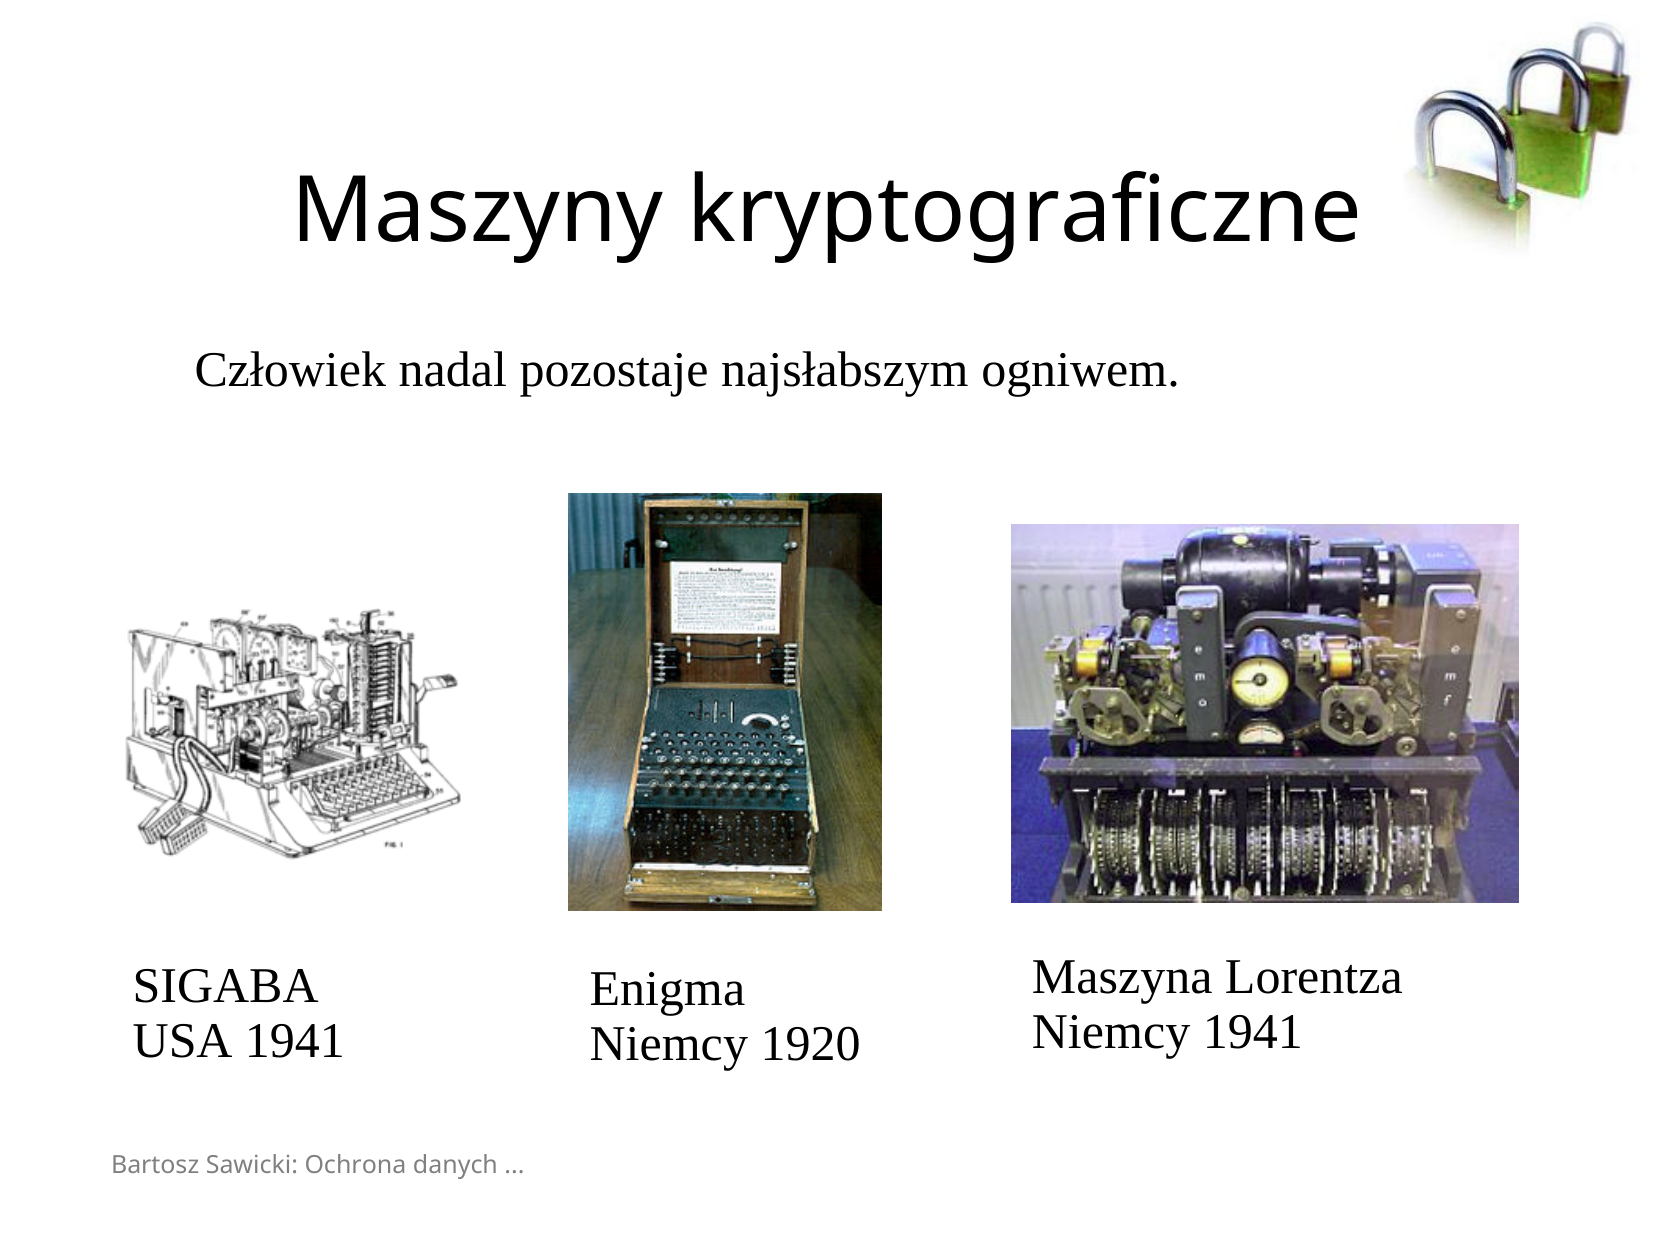

# Maszyny kryptograficzne
Człowiek nadal pozostaje najsłabszym ogniwem.
Maszyna Lorentza
Niemcy 1941
SIGABA
USA 1941
Enigma
Niemcy 1920